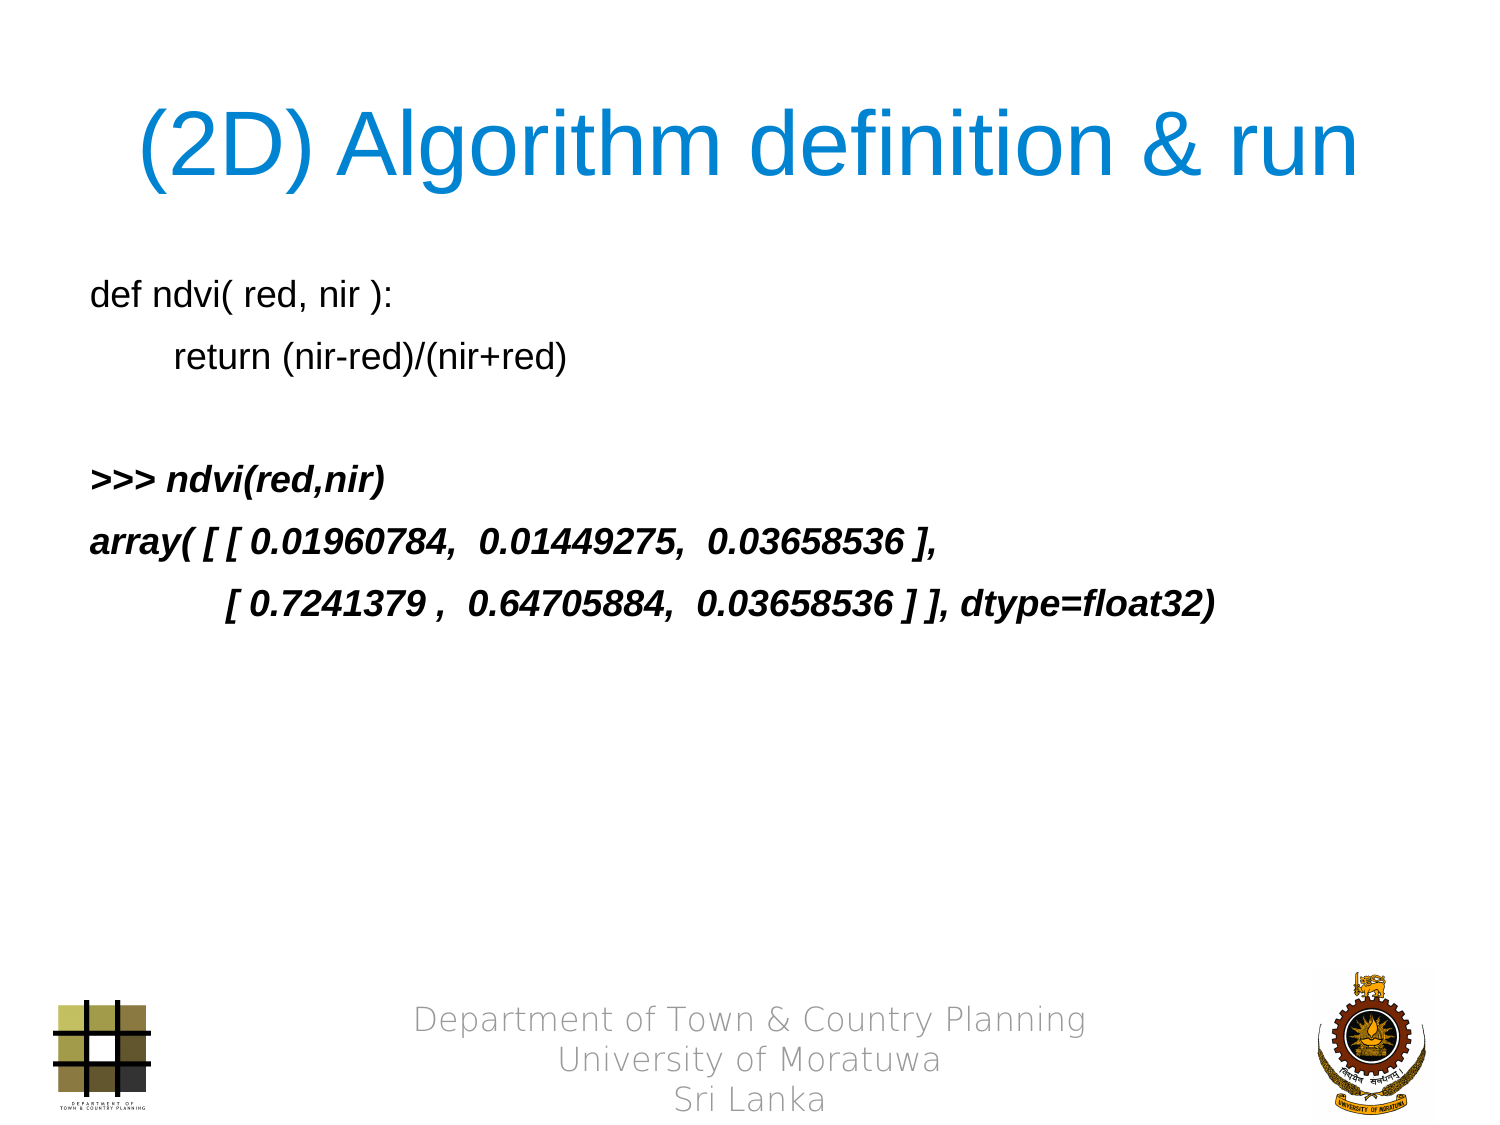

# (2D) Algorithm definition & run
def ndvi( red, nir ):
 return (nir-red)/(nir+red)
>>> ndvi(red,nir)
array( [ [ 0.01960784, 0.01449275, 0.03658536 ],
 [ 0.7241379 , 0.64705884, 0.03658536 ] ], dtype=float32)